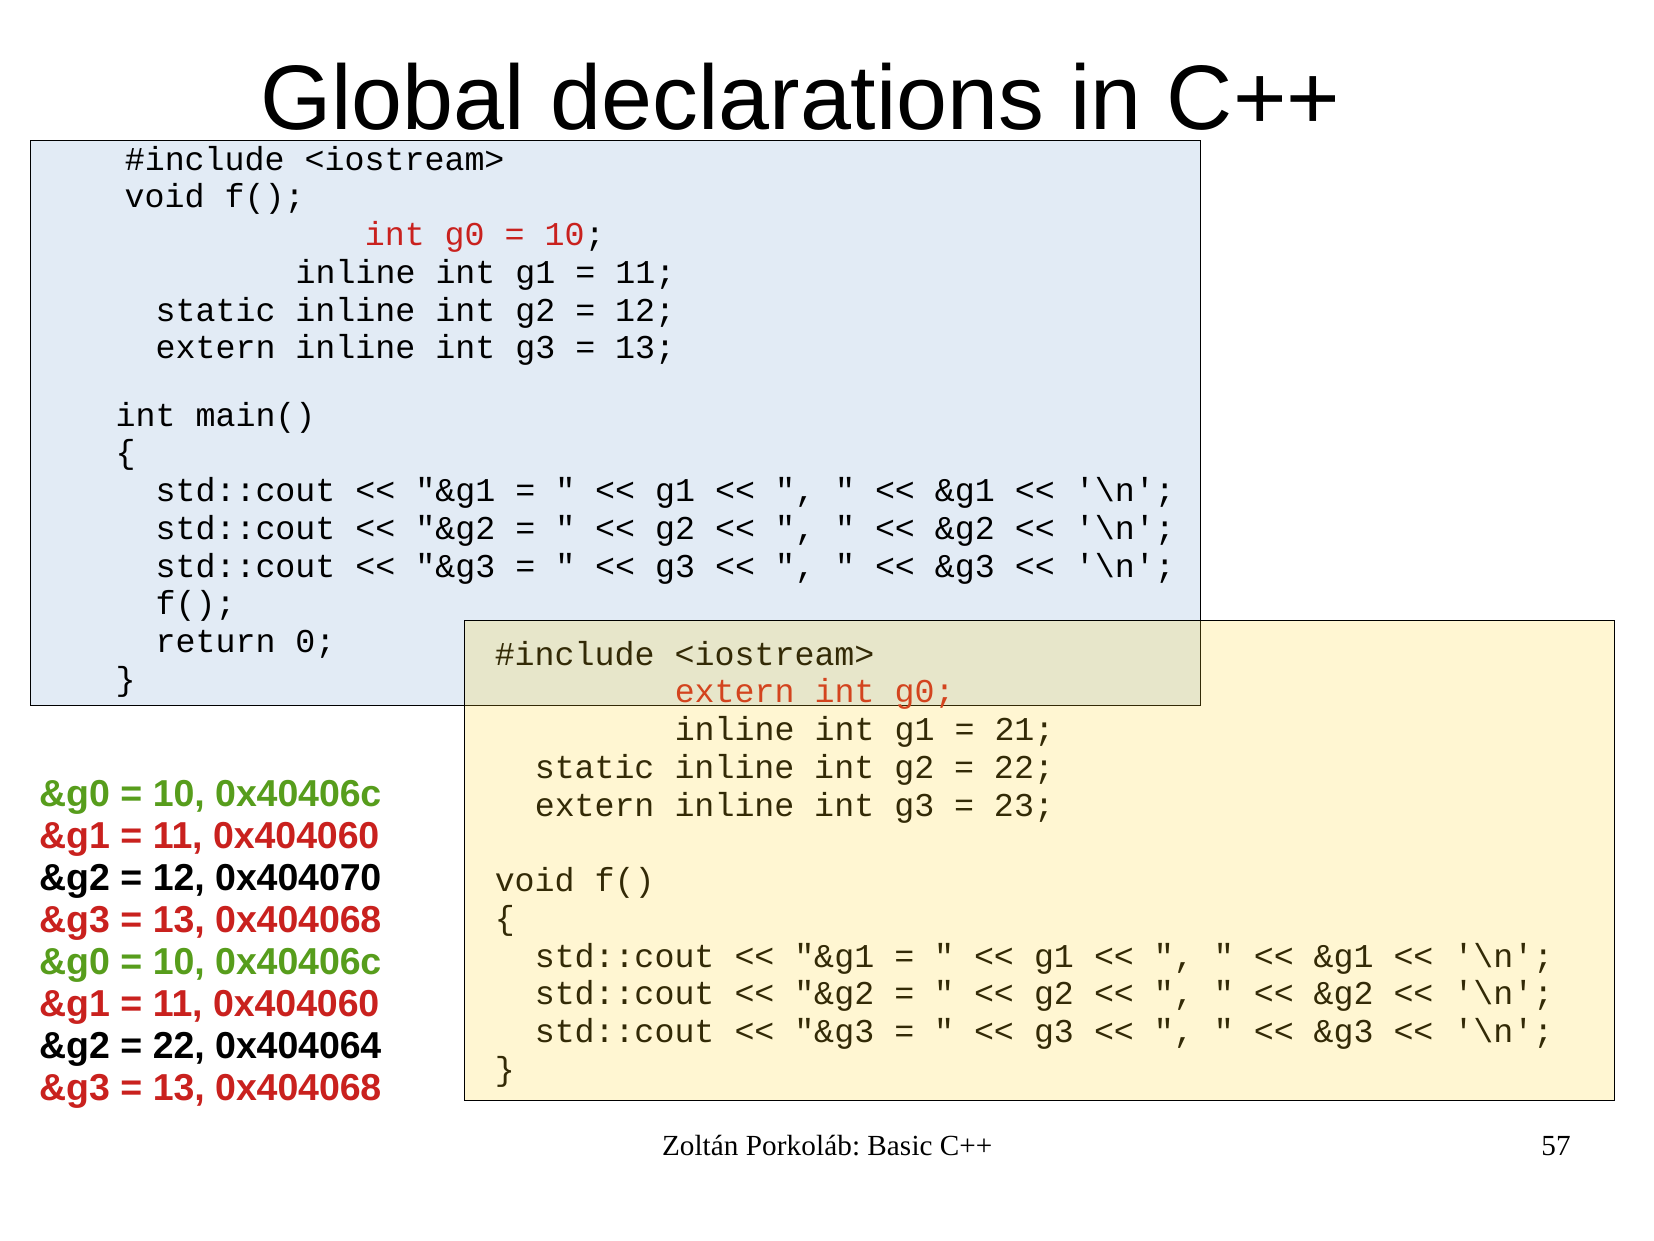

# Global declarations in C++
 #include <iostream>
 void f();
 int g0 = 10;
 inline int g1 = 11;
 static inline int g2 = 12;
 extern inline int g3 = 13;
int main()
{
 std::cout << "&g1 = " << g1 << ", " << &g1 << '\n';
 std::cout << "&g2 = " << g2 << ", " << &g2 << '\n';
 std::cout << "&g3 = " << g3 << ", " << &g3 << '\n';
 f();
 return 0;
}
#include <iostream>
 extern int g0;
 inline int g1 = 21;
 static inline int g2 = 22;
 extern inline int g3 = 23;
void f()
{
 std::cout << "&g1 = " << g1 << ", " << &g1 << '\n';
 std::cout << "&g2 = " << g2 << ", " << &g2 << '\n';
 std::cout << "&g3 = " << g3 << ", " << &g3 << '\n';
}
&g0 = 10, 0x40406c
&g1 = 11, 0x404060
&g2 = 12, 0x404070
&g3 = 13, 0x404068
&g0 = 10, 0x40406c
&g1 = 11, 0x404060
&g2 = 22, 0x404064
&g3 = 13, 0x404068
Zoltán Porkoláb: Basic C++
57